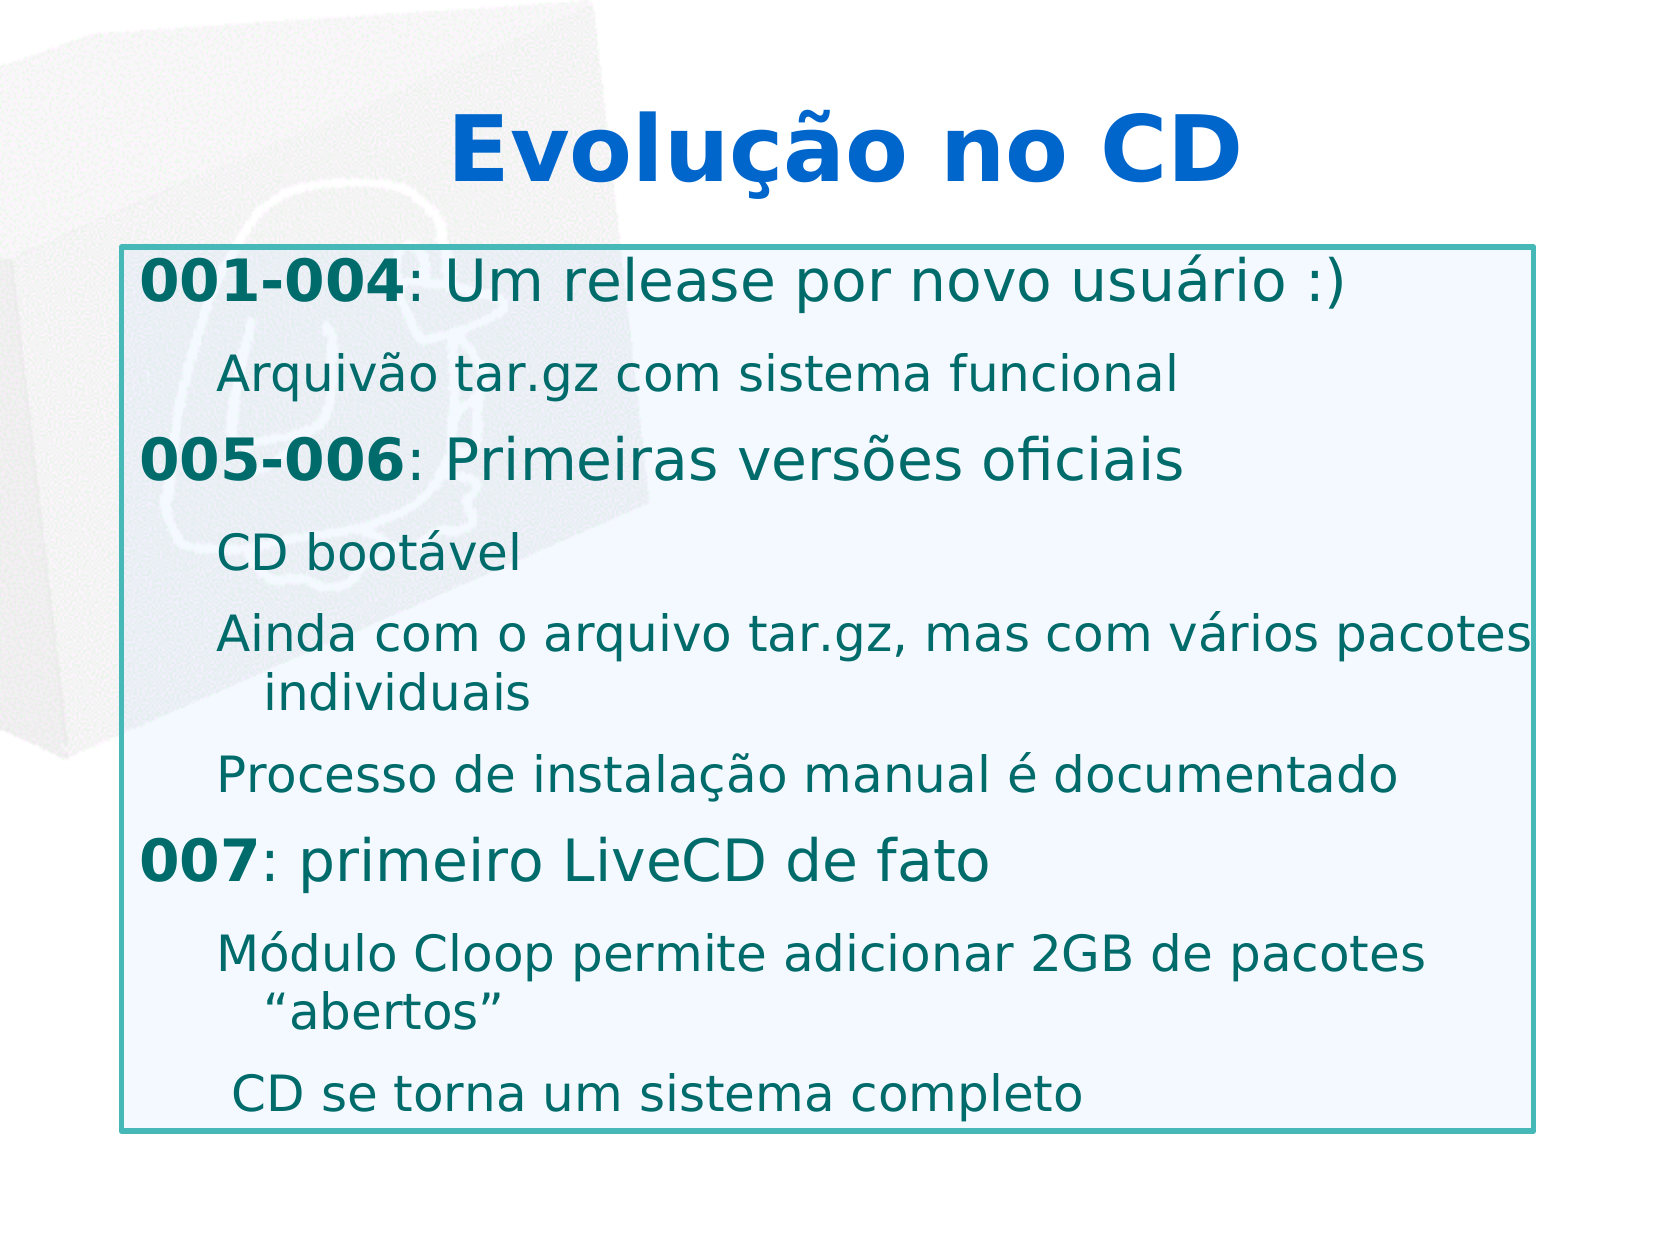

# Evolução no CD
001-004: Um release por novo usuário :)
Arquivão tar.gz com sistema funcional
005-006: Primeiras versões oficiais
CD bootável
Ainda com o arquivo tar.gz, mas com vários pacotes individuais
Processo de instalação manual é documentado
007: primeiro LiveCD de fato
Módulo Cloop permite adicionar 2GB de pacotes “abertos”
 CD se torna um sistema completo